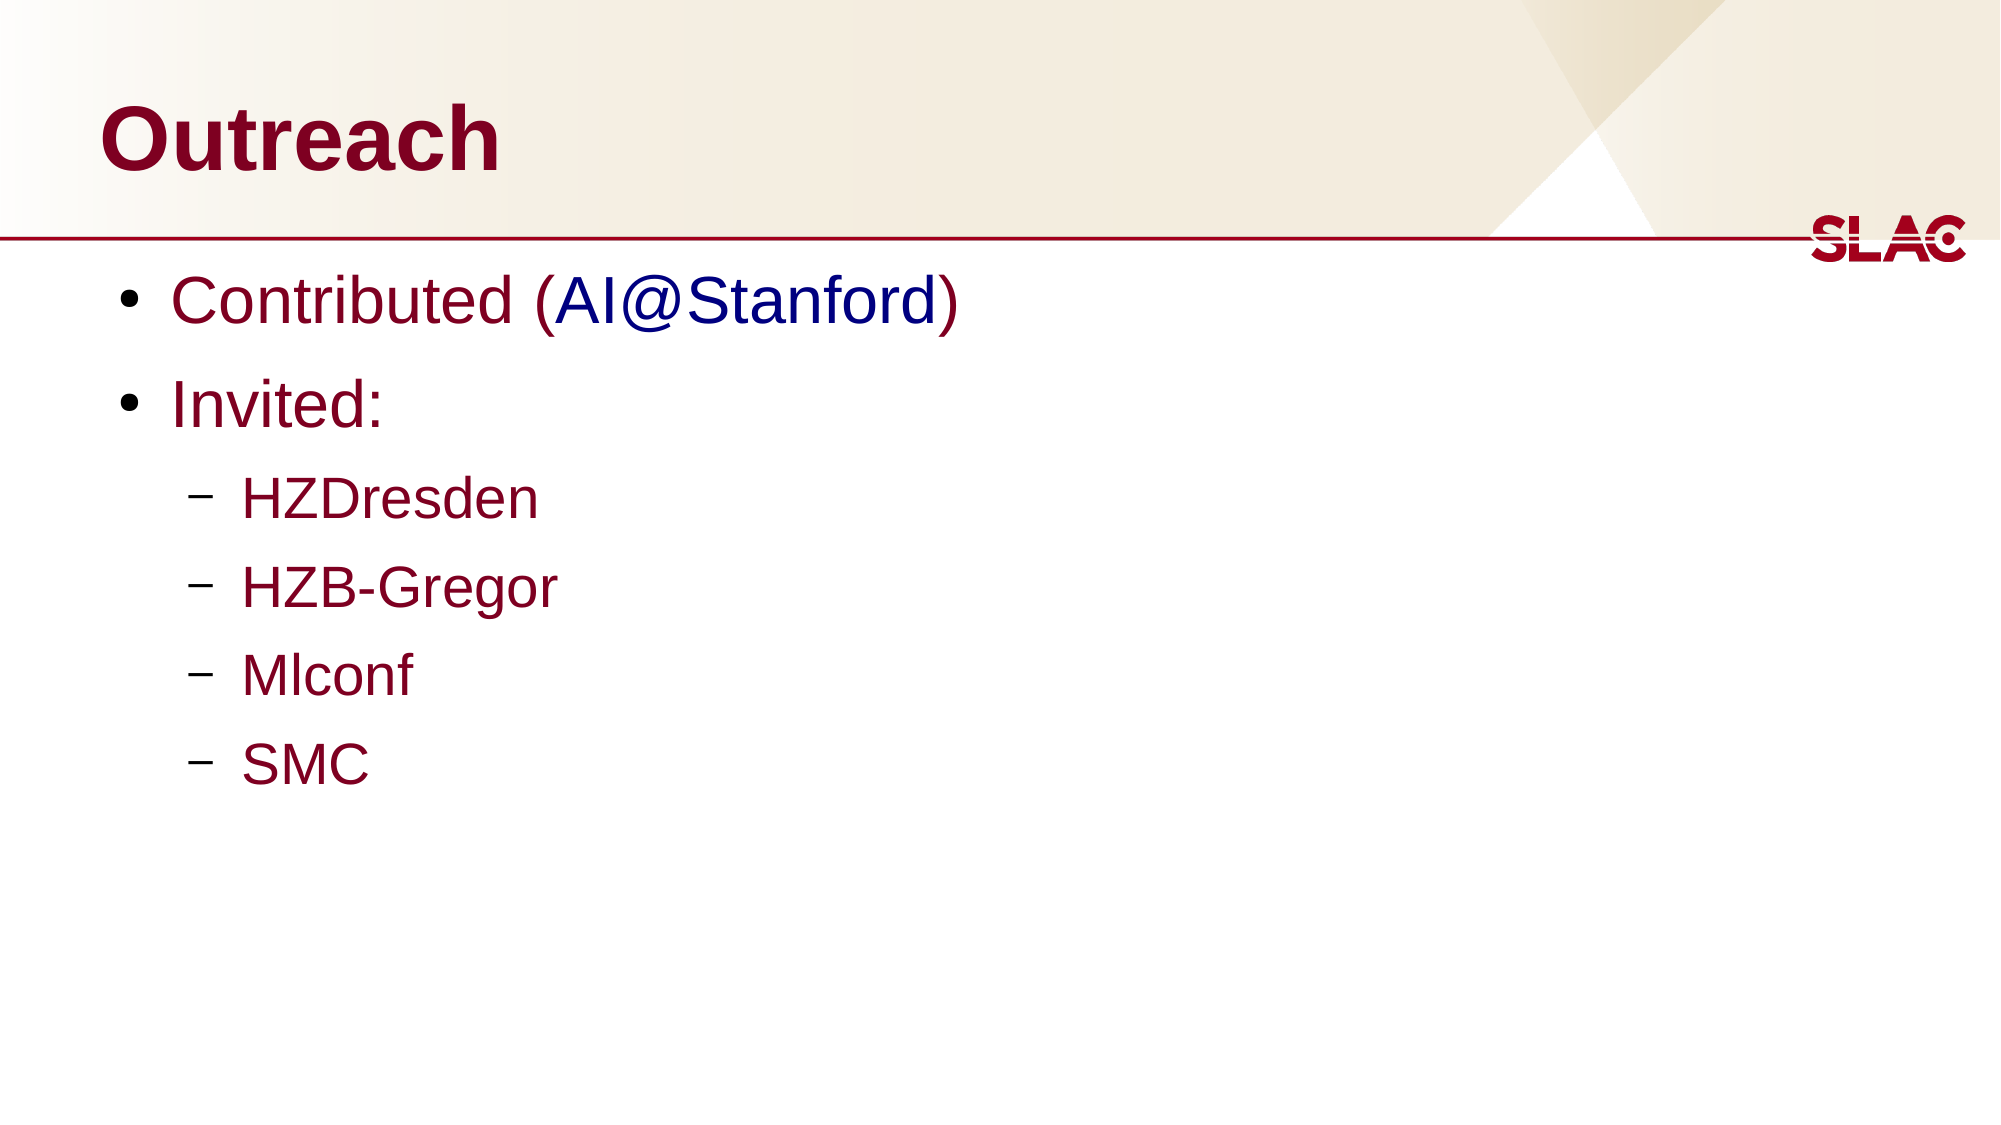

# Outreach
Contributed (AI@Stanford)
Invited:
HZDresden
HZB-Gregor
Mlconf
SMC